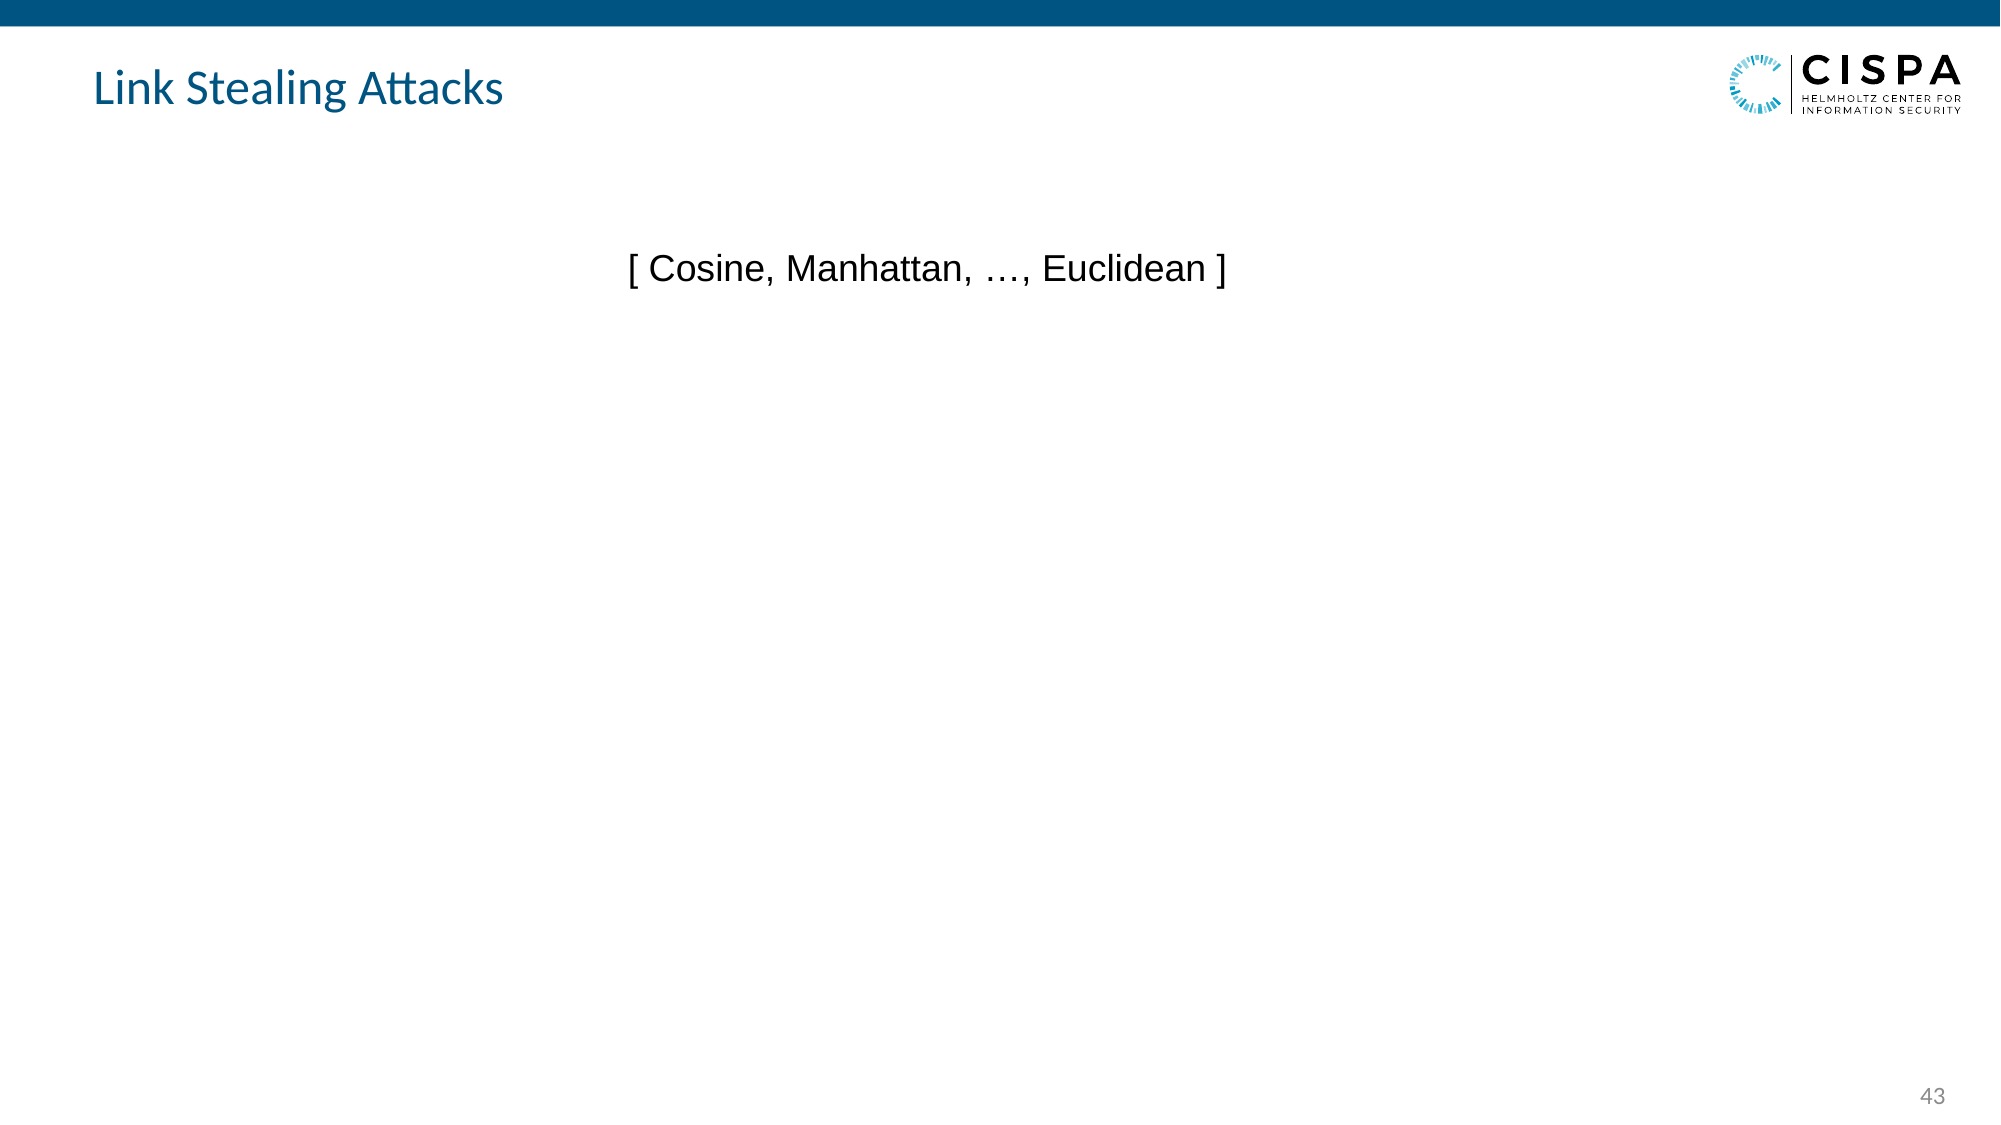

# Link Stealing Attacks
[ Cosine, Manhattan, …, Euclidean ]